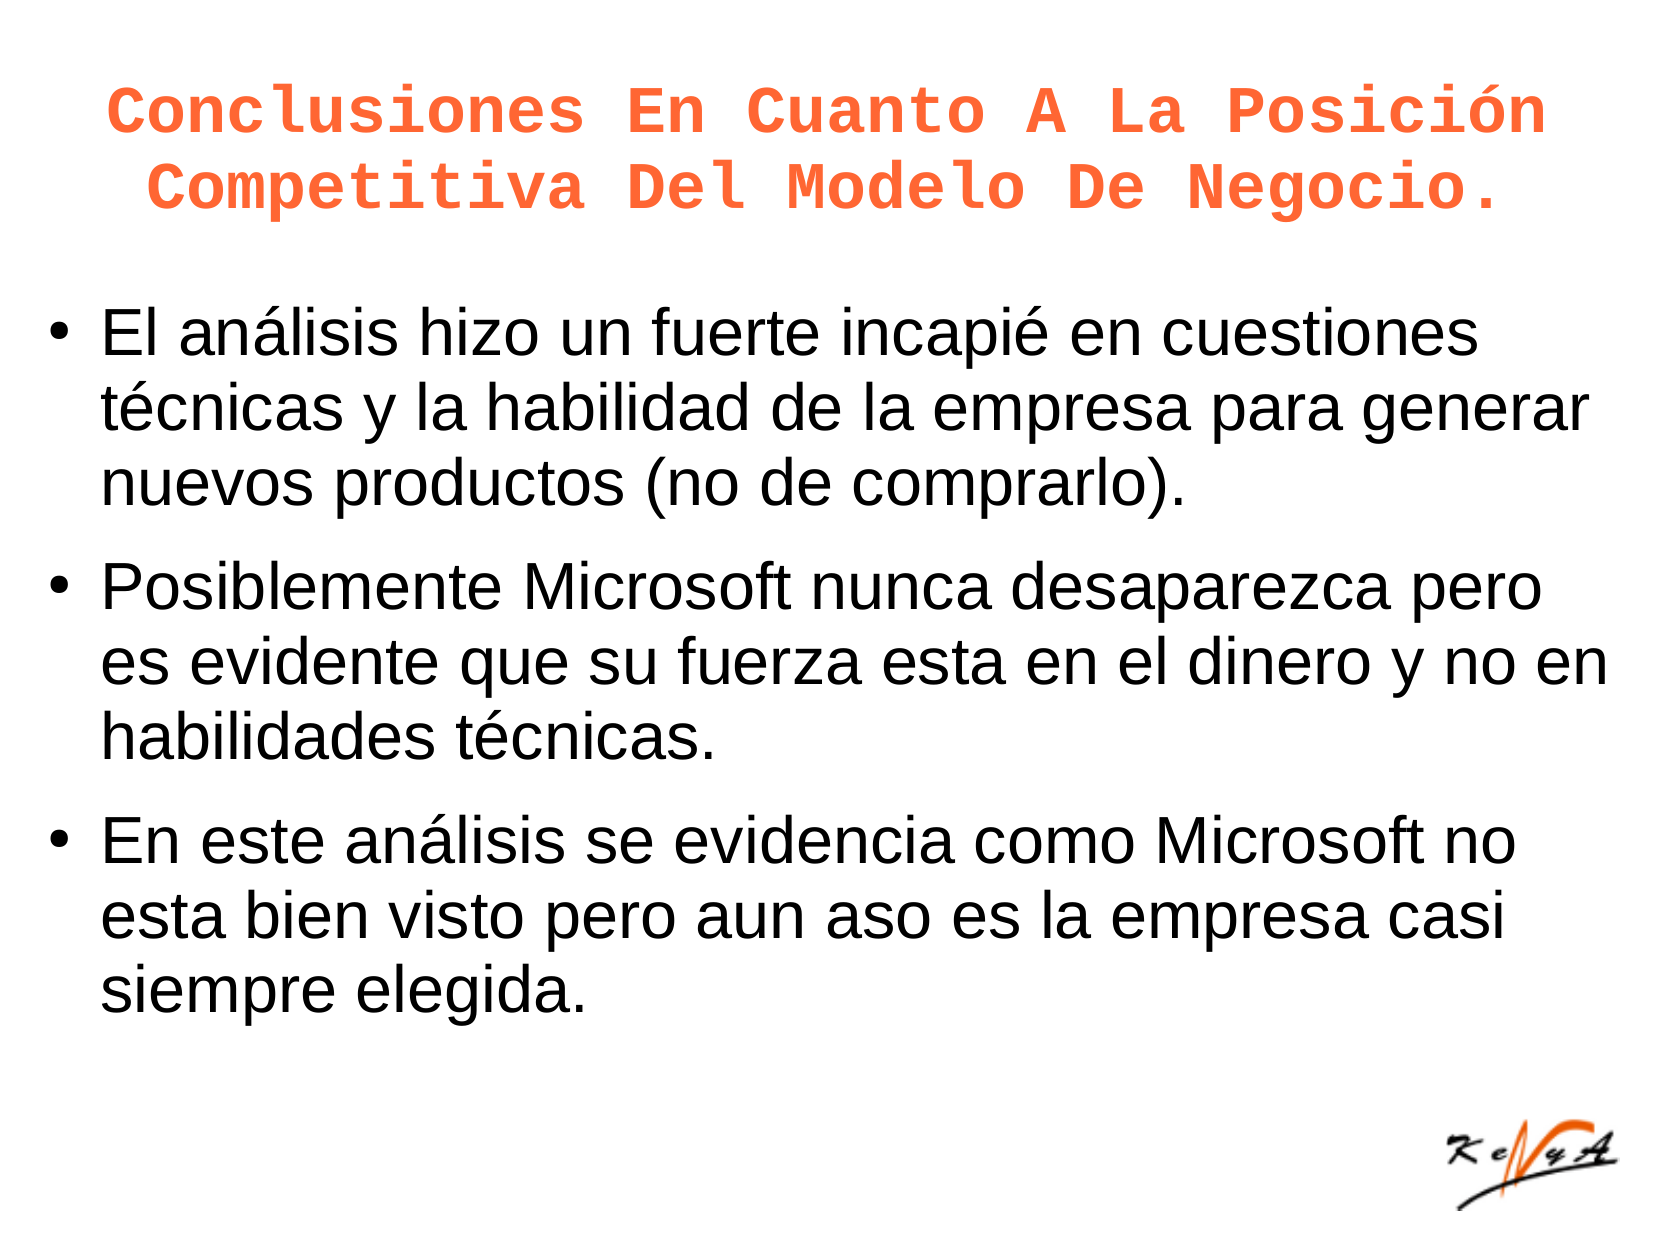

# Conclusiones En Cuanto A La Posición Competitiva Del Modelo De Negocio.
El análisis hizo un fuerte incapié en cuestiones técnicas y la habilidad de la empresa para generar nuevos productos (no de comprarlo).
Posiblemente Microsoft nunca desaparezca pero es evidente que su fuerza esta en el dinero y no en habilidades técnicas.
En este análisis se evidencia como Microsoft no esta bien visto pero aun aso es la empresa casi siempre elegida.